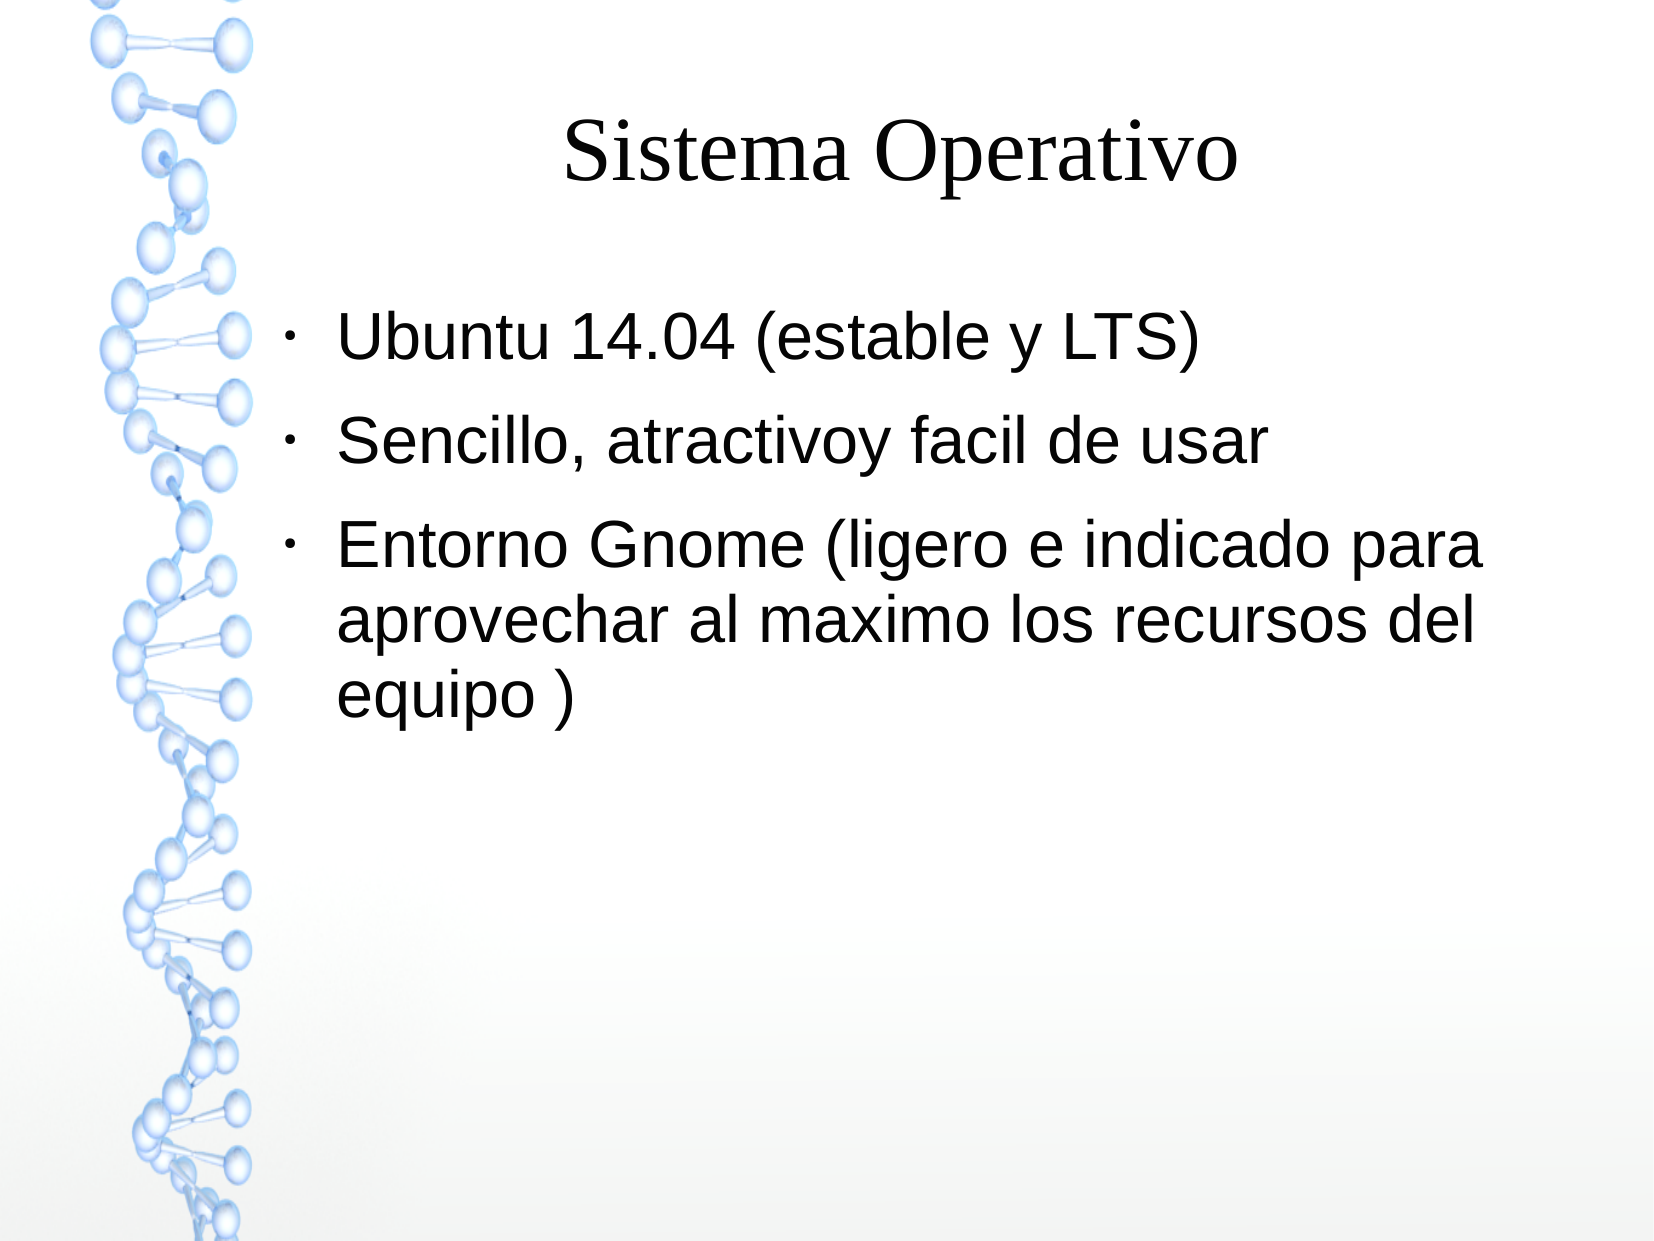

# Sistema Operativo
Ubuntu 14.04 (estable y LTS)
Sencillo, atractivoy facil de usar
Entorno Gnome (ligero e indicado para aprovechar al maximo los recursos del equipo )